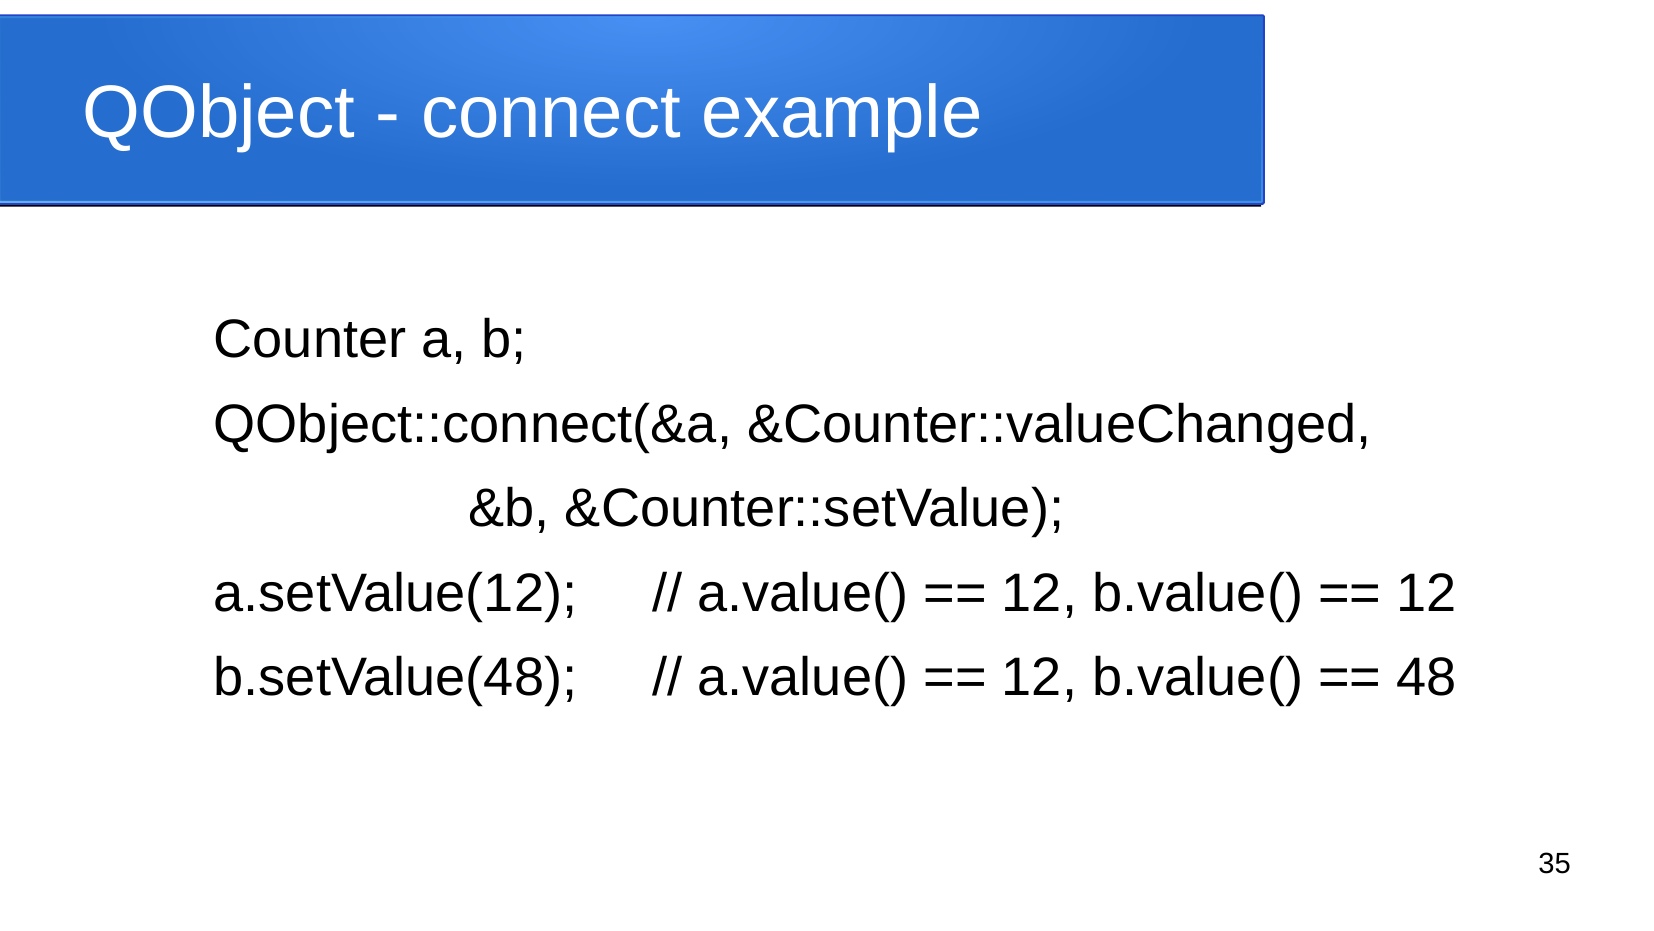

# QObject - connect example
 Counter a, b;
 QObject::connect(&a, &Counter::valueChanged,
 &b, &Counter::setValue);
 a.setValue(12); // a.value() == 12, b.value() == 12
 b.setValue(48); // a.value() == 12, b.value() == 48
35